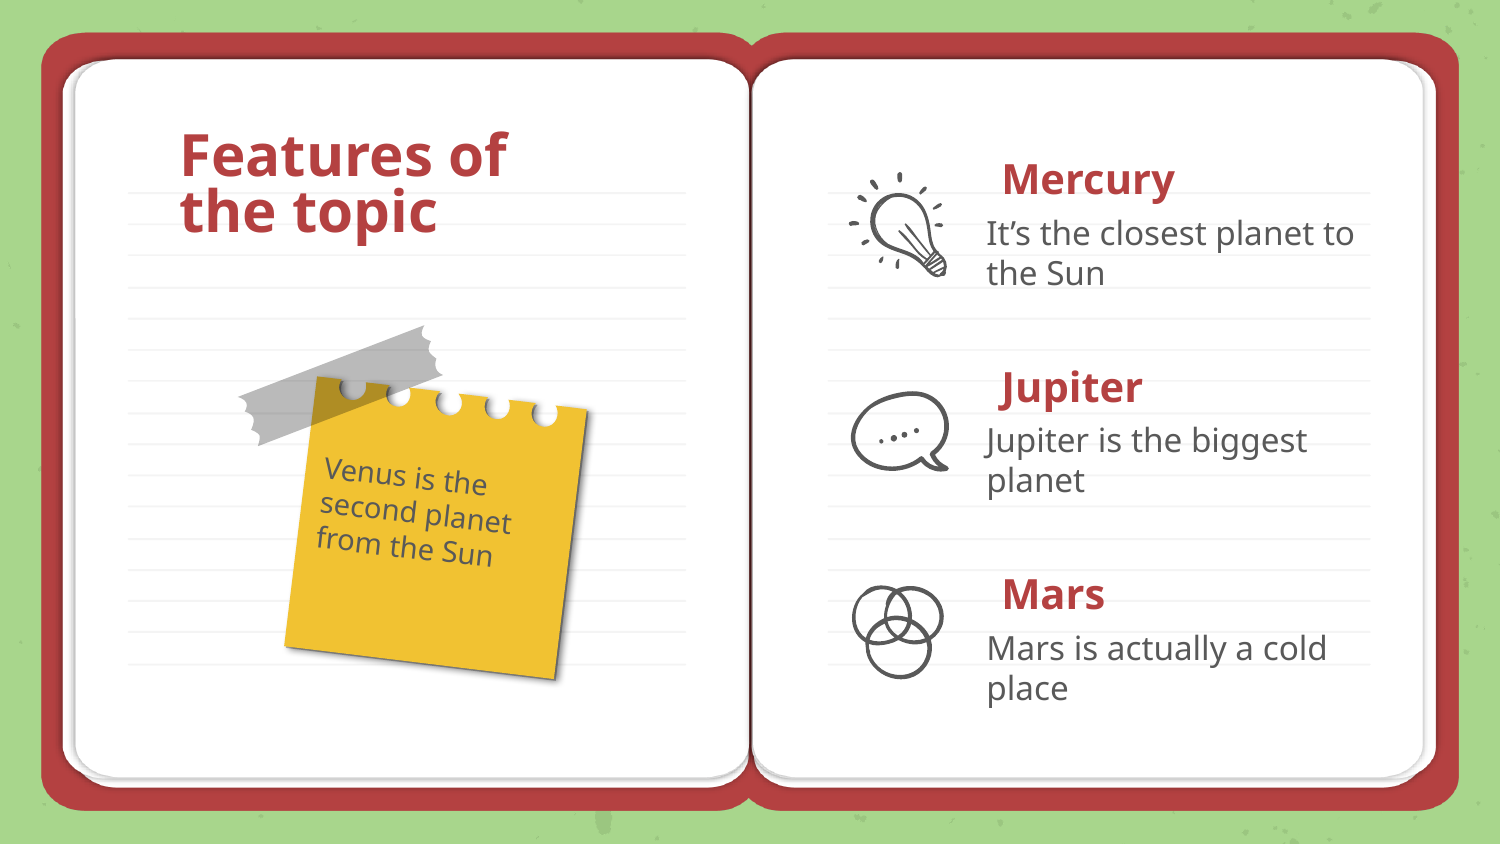

# Features of the topic
Mercury
It’s the closest planet to the Sun
Jupiter
Jupiter is the biggest planet
Venus is the second planet from the Sun
Mars
Mars is actually a cold place